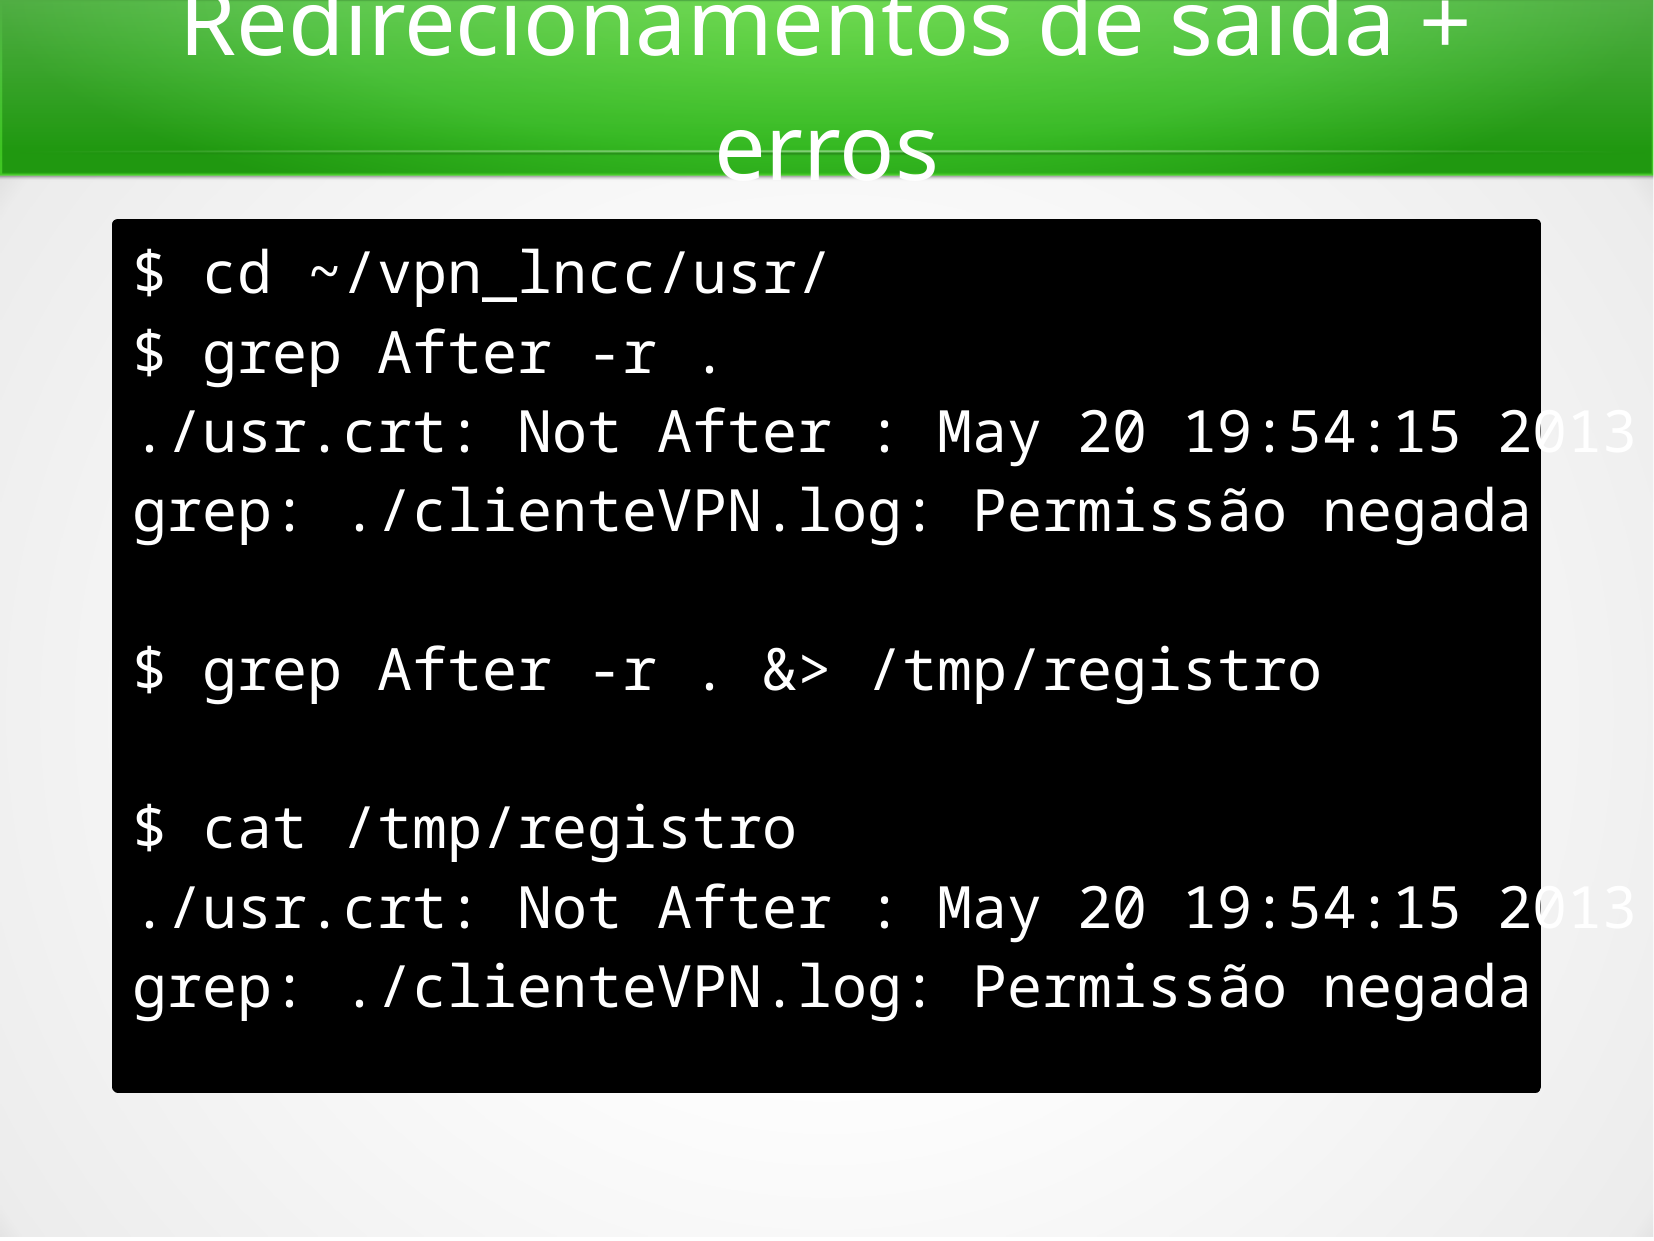

# Redirecionamentos de saída + erros
$ cd ~/vpn_lncc/usr/
$ grep After -r .
./usr.crt: Not After : May 20 19:54:15 2013 GMT
grep: ./clienteVPN.log: Permissão negada
$ grep After -r . &> /tmp/registro
$ cat /tmp/registro
./usr.crt: Not After : May 20 19:54:15 2013 GMT
grep: ./clienteVPN.log: Permissão negada